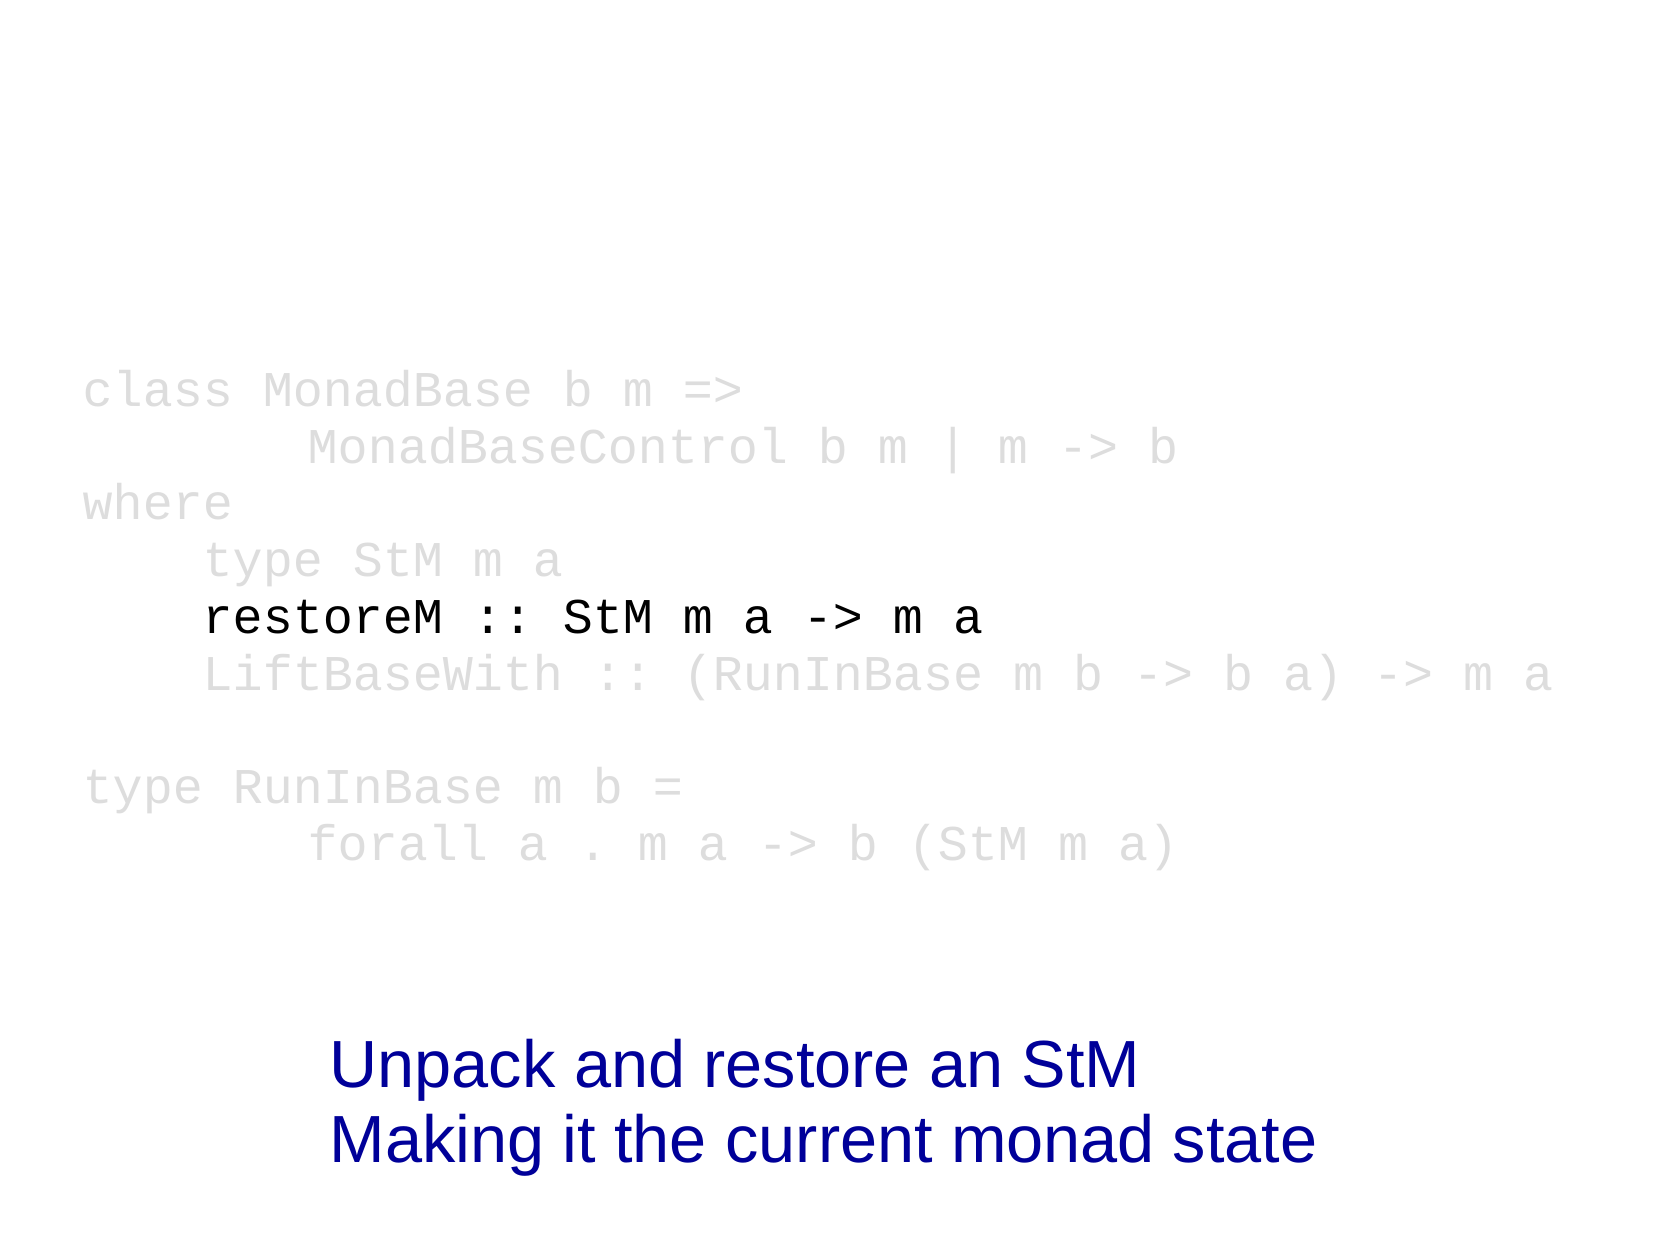

# class MonadBase b m =>
			MonadBaseControl b m | m -> b
where
 type StM m a
 restoreM :: StM m a -> m a
 LiftBaseWith :: (RunInBase m b -> b a) -> m a
type RunInBase m b =
			forall a . m a -> b (StM m a)
Unpack and restore an StM
Making it the current monad state